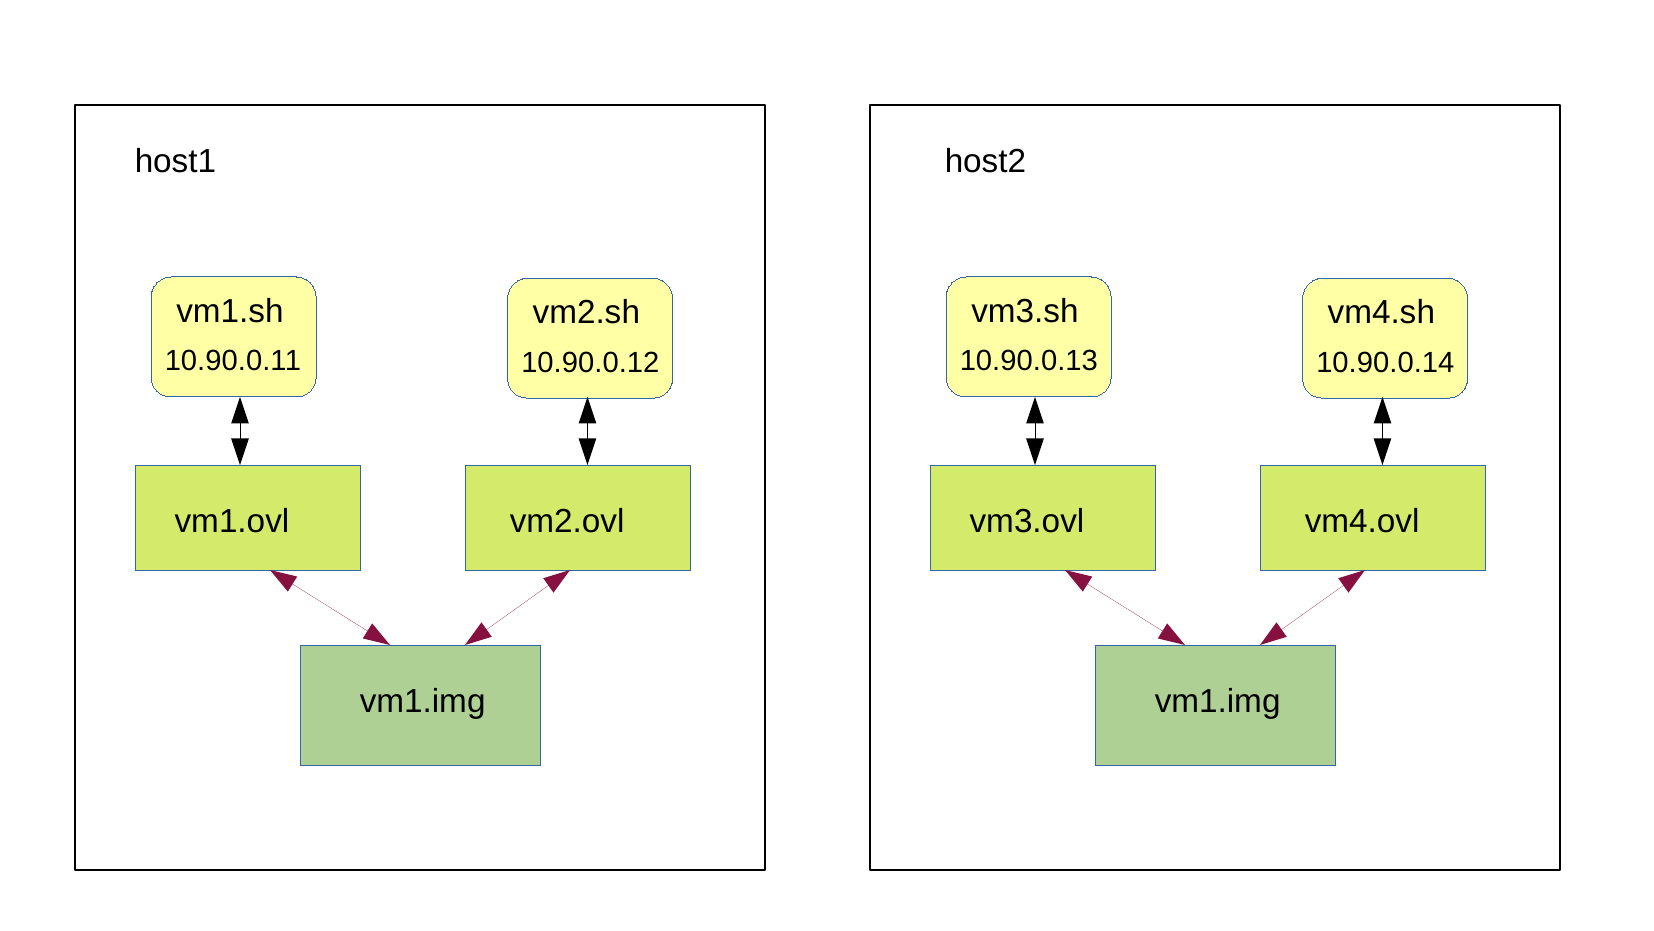

host1
host2
vm1.sh
vm3.sh
vm2.sh
vm4.sh
10.90.0.11
10.90.0.13
10.90.0.12
10.90.0.14
vm1.ovl
vm2.ovl
vm3.ovl
vm4.ovl
vm1.img
vm1.img